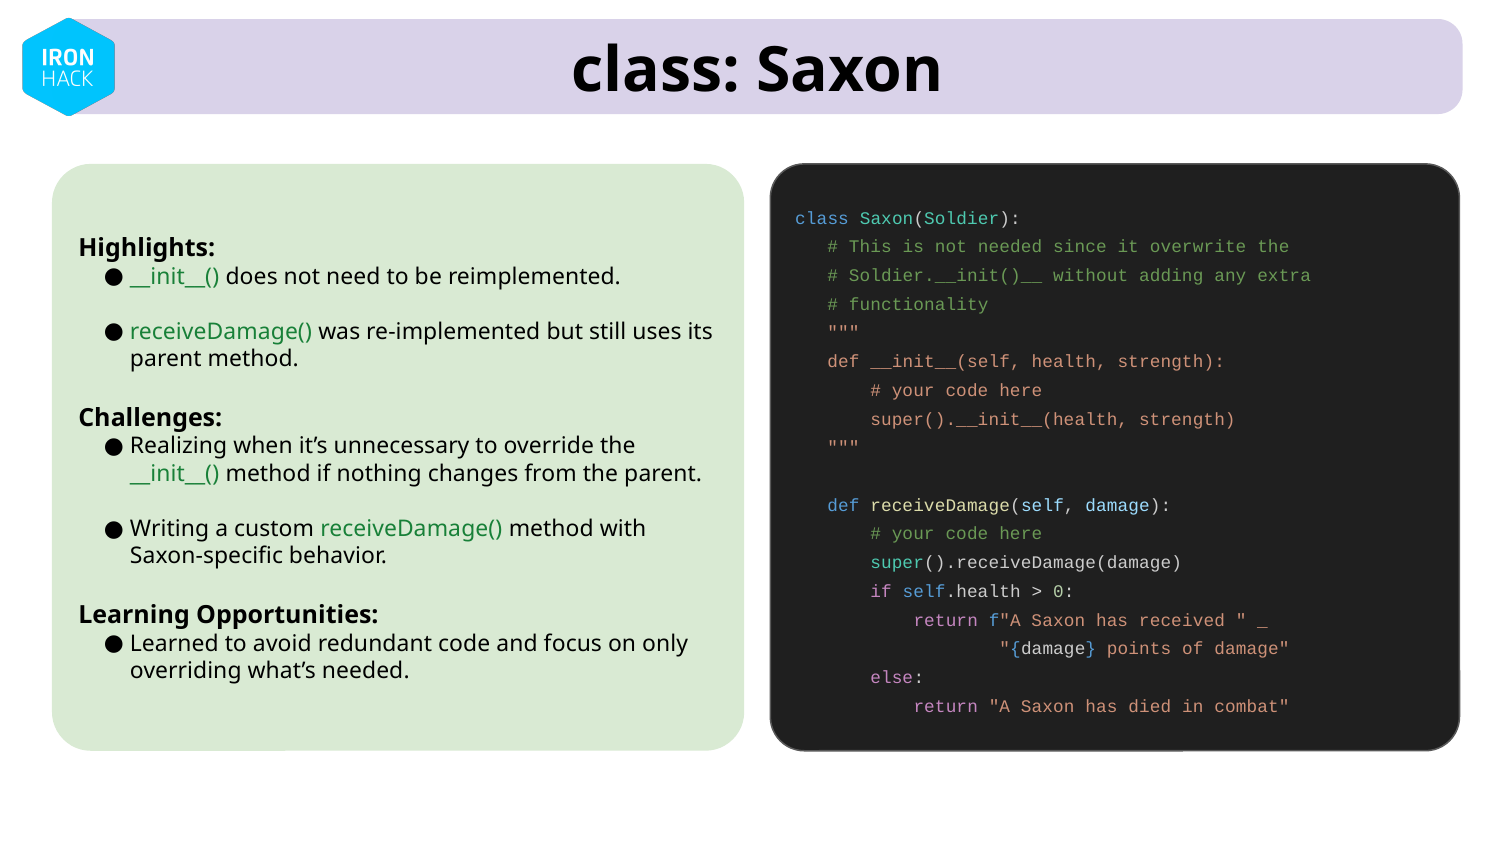

class: Saxon
Highlights:
__init__() does not need to be reimplemented.
receiveDamage() was re-implemented but still uses its parent method.
Challenges:
Realizing when it’s unnecessary to override the __init__() method if nothing changes from the parent.
Writing a custom receiveDamage() method with Saxon-specific behavior.
Learning Opportunities:
Learned to avoid redundant code and focus on only overriding what’s needed.
class Saxon(Soldier):
 # This is not needed since it overwrite the
 # Soldier.__init()__ without adding any extra
 # functionality
 """
 def __init__(self, health, strength):
 # your code here
 super().__init__(health, strength)
 """
 def receiveDamage(self, damage):
 # your code here
 super().receiveDamage(damage)
 if self.health > 0:
 return f"A Saxon has received " _
 "{damage} points of damage"
 else:
 return "A Saxon has died in combat"